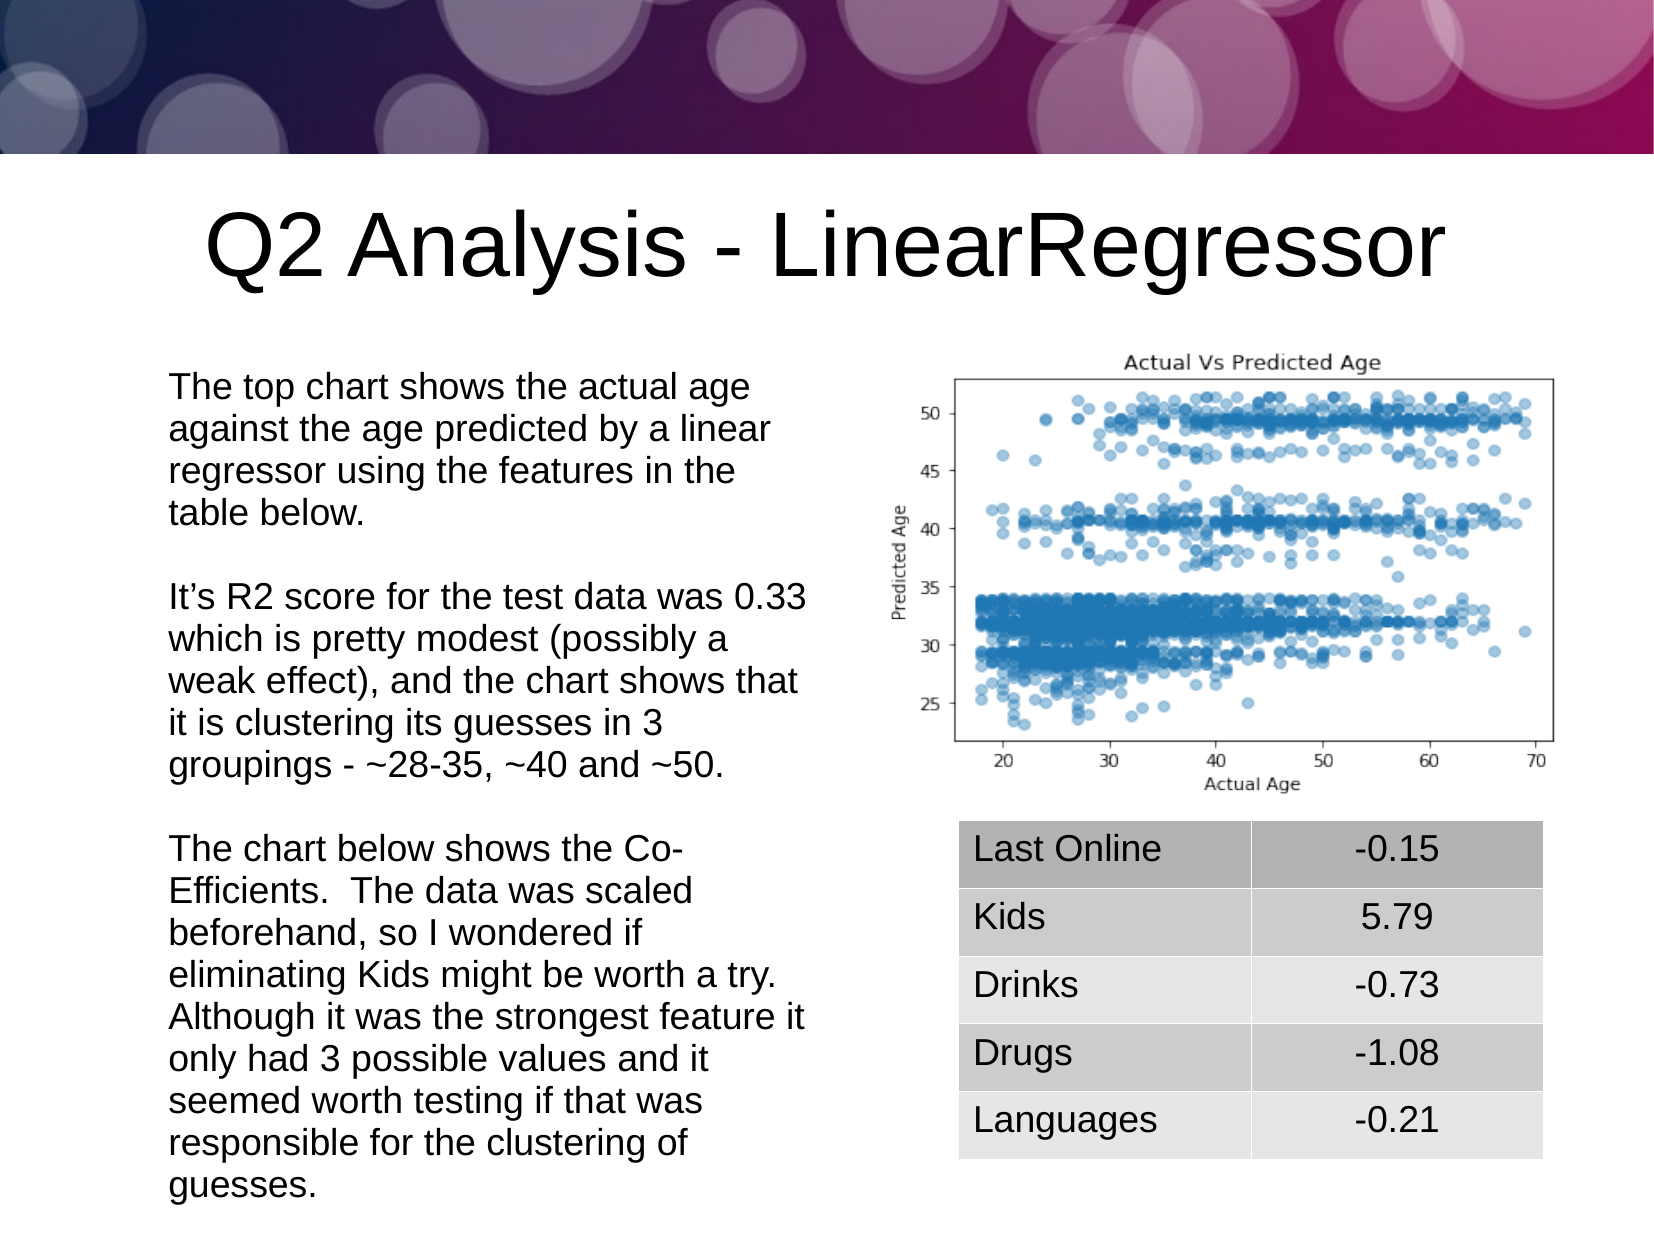

# Q2 Analysis - LinearRegressor
The top chart shows the actual age against the age predicted by a linear regressor using the features in the table below.
It’s R2 score for the test data was 0.33 which is pretty modest (possibly a weak effect), and the chart shows that it is clustering its guesses in 3 groupings - ~28-35, ~40 and ~50.
The chart below shows the Co-Efficients. The data was scaled beforehand, so I wondered if eliminating Kids might be worth a try. Although it was the strongest feature it only had 3 possible values and it seemed worth testing if that was responsible for the clustering of guesses.
| Last Online | -0.15 |
| --- | --- |
| Kids | 5.79 |
| Drinks | -0.73 |
| Drugs | -1.08 |
| Languages | -0.21 |